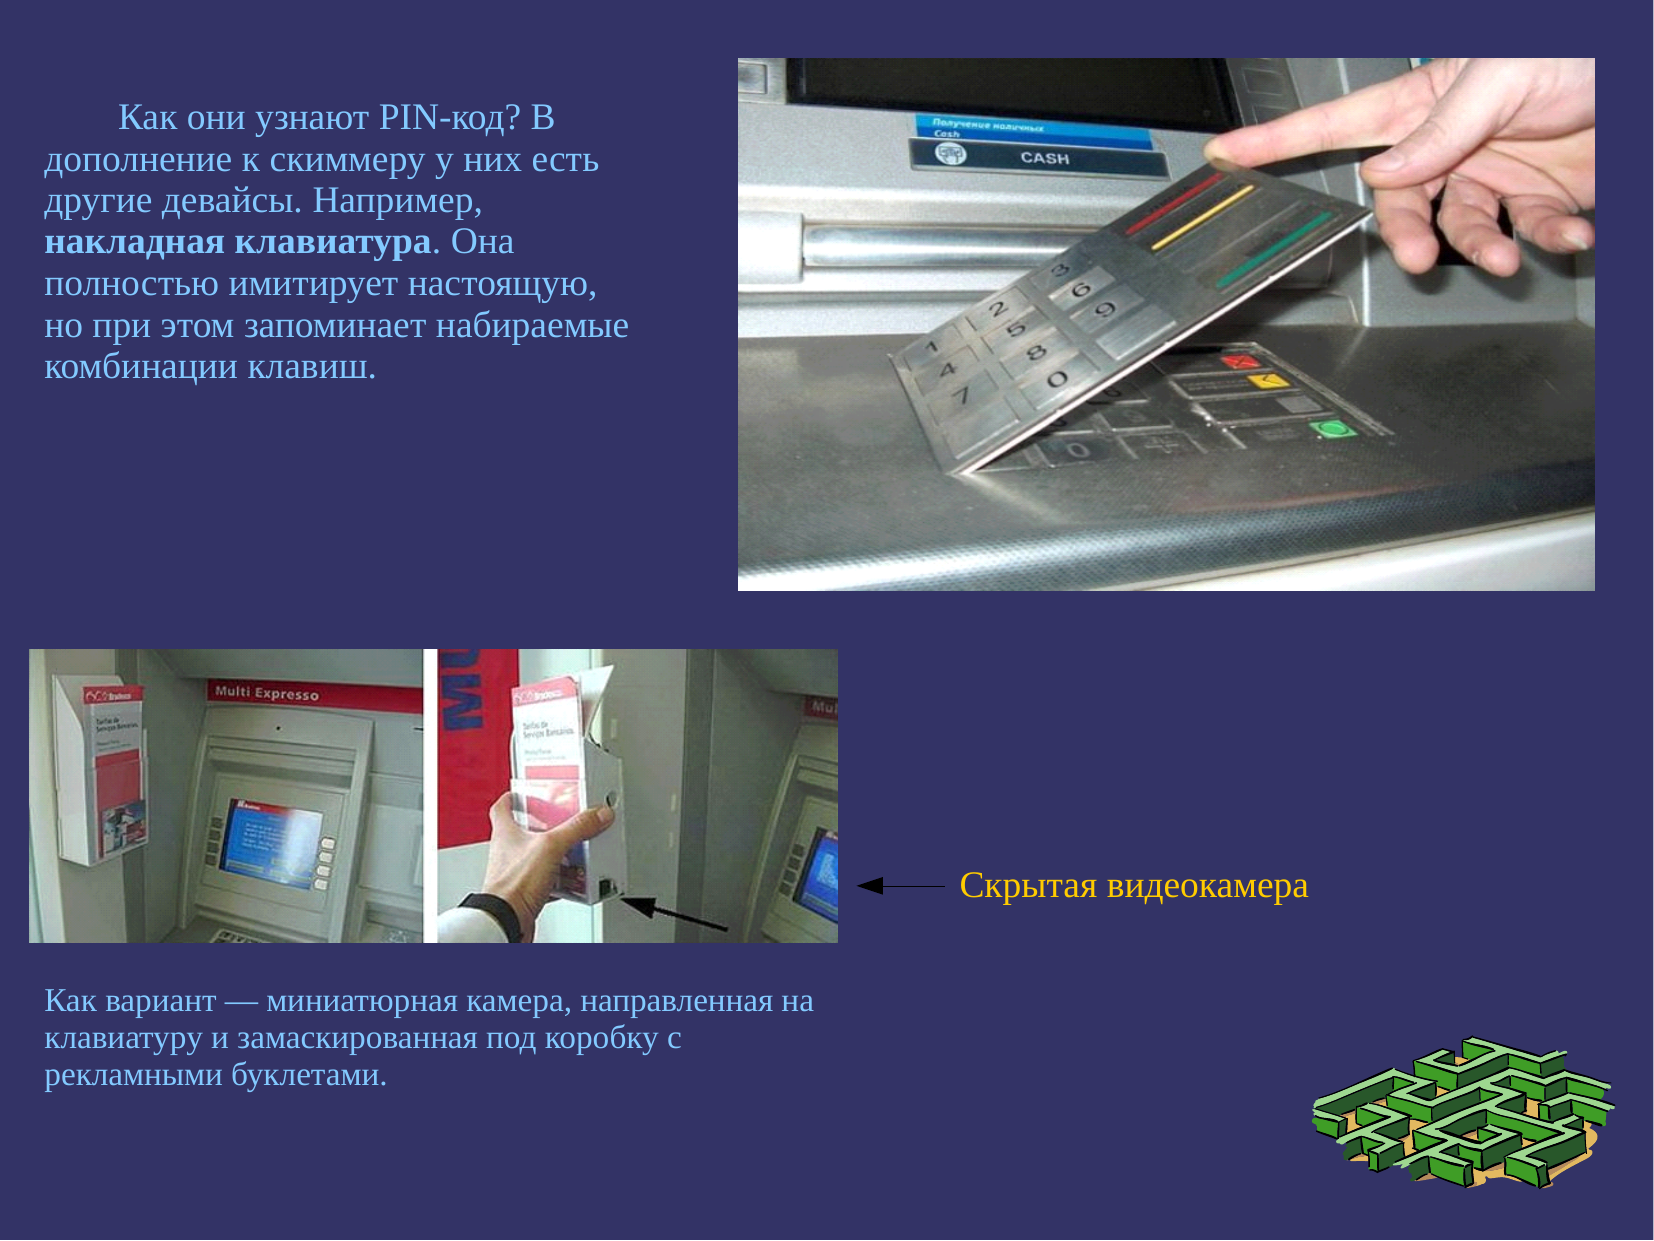

Как они узнают PIN-код? В дополнение к скиммеру у них есть другие девайсы. Например, накладная клавиатура. Она полностью имитирует настоящую, но при этом запоминает набираемые комбинации клавиш.
Скрытая видеокамера
Как вариант — миниатюрная камера, направленная на клавиатуру и замаскированная под коробку с рекламными буклетами.